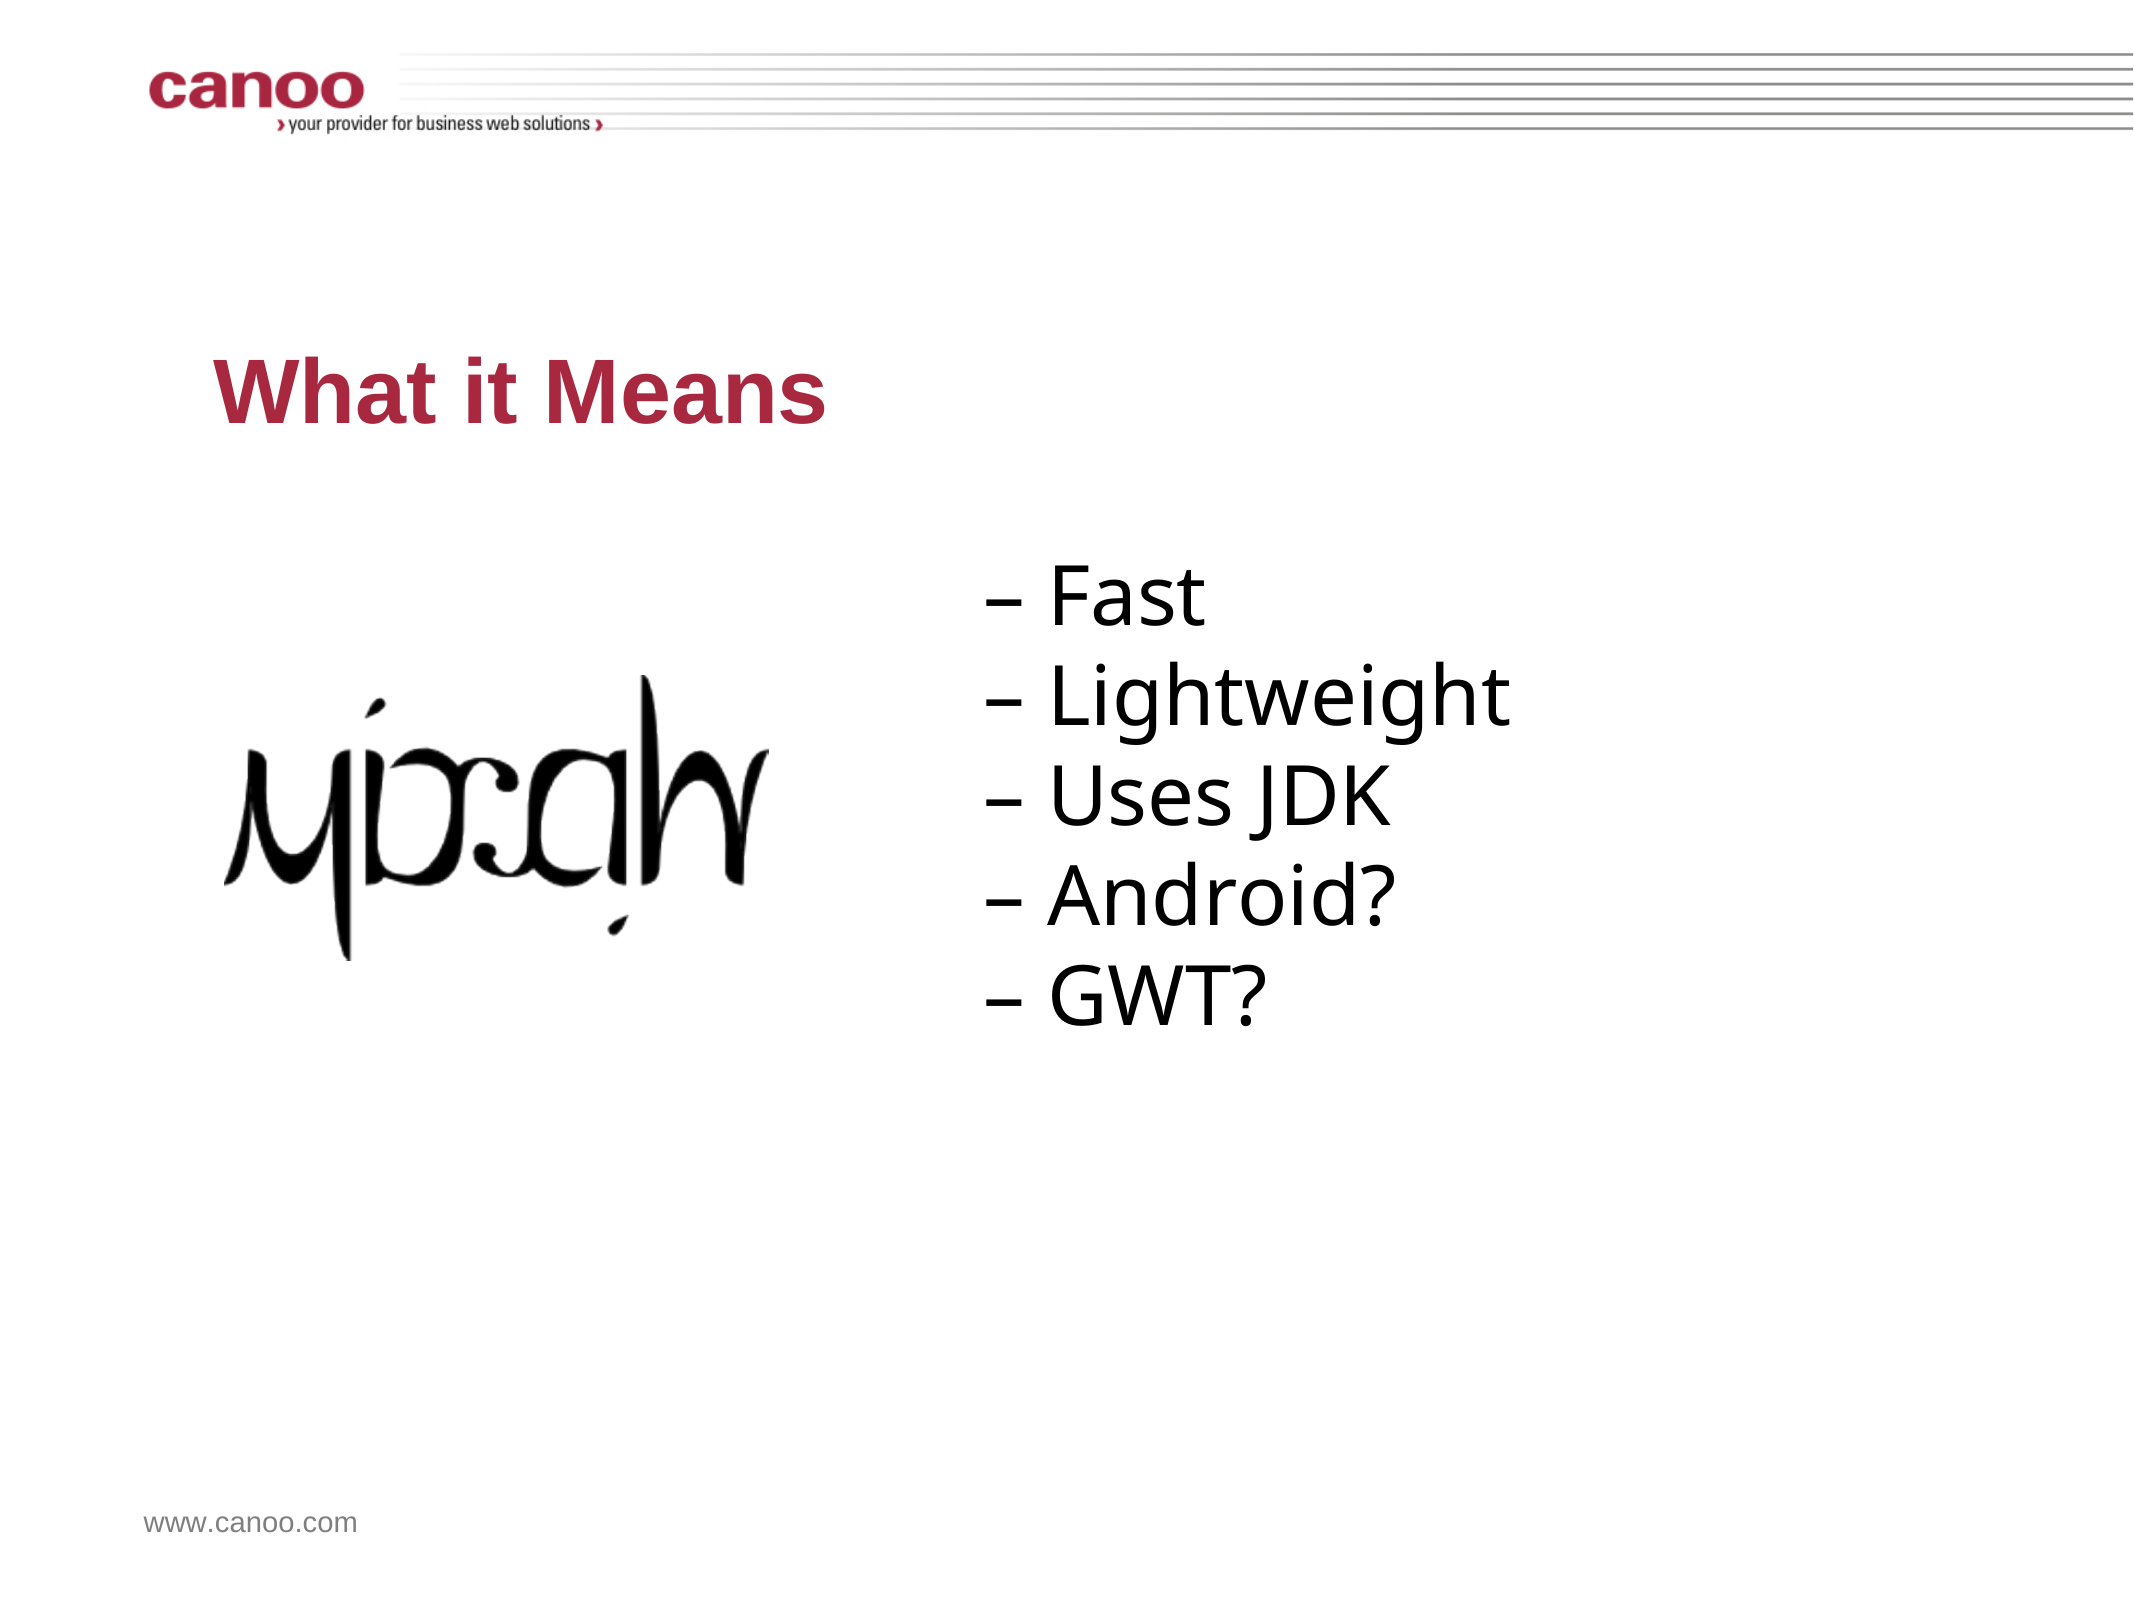

# What it Means
– Fast
– Lightweight
– Uses JDK
– Android?
– GWT?